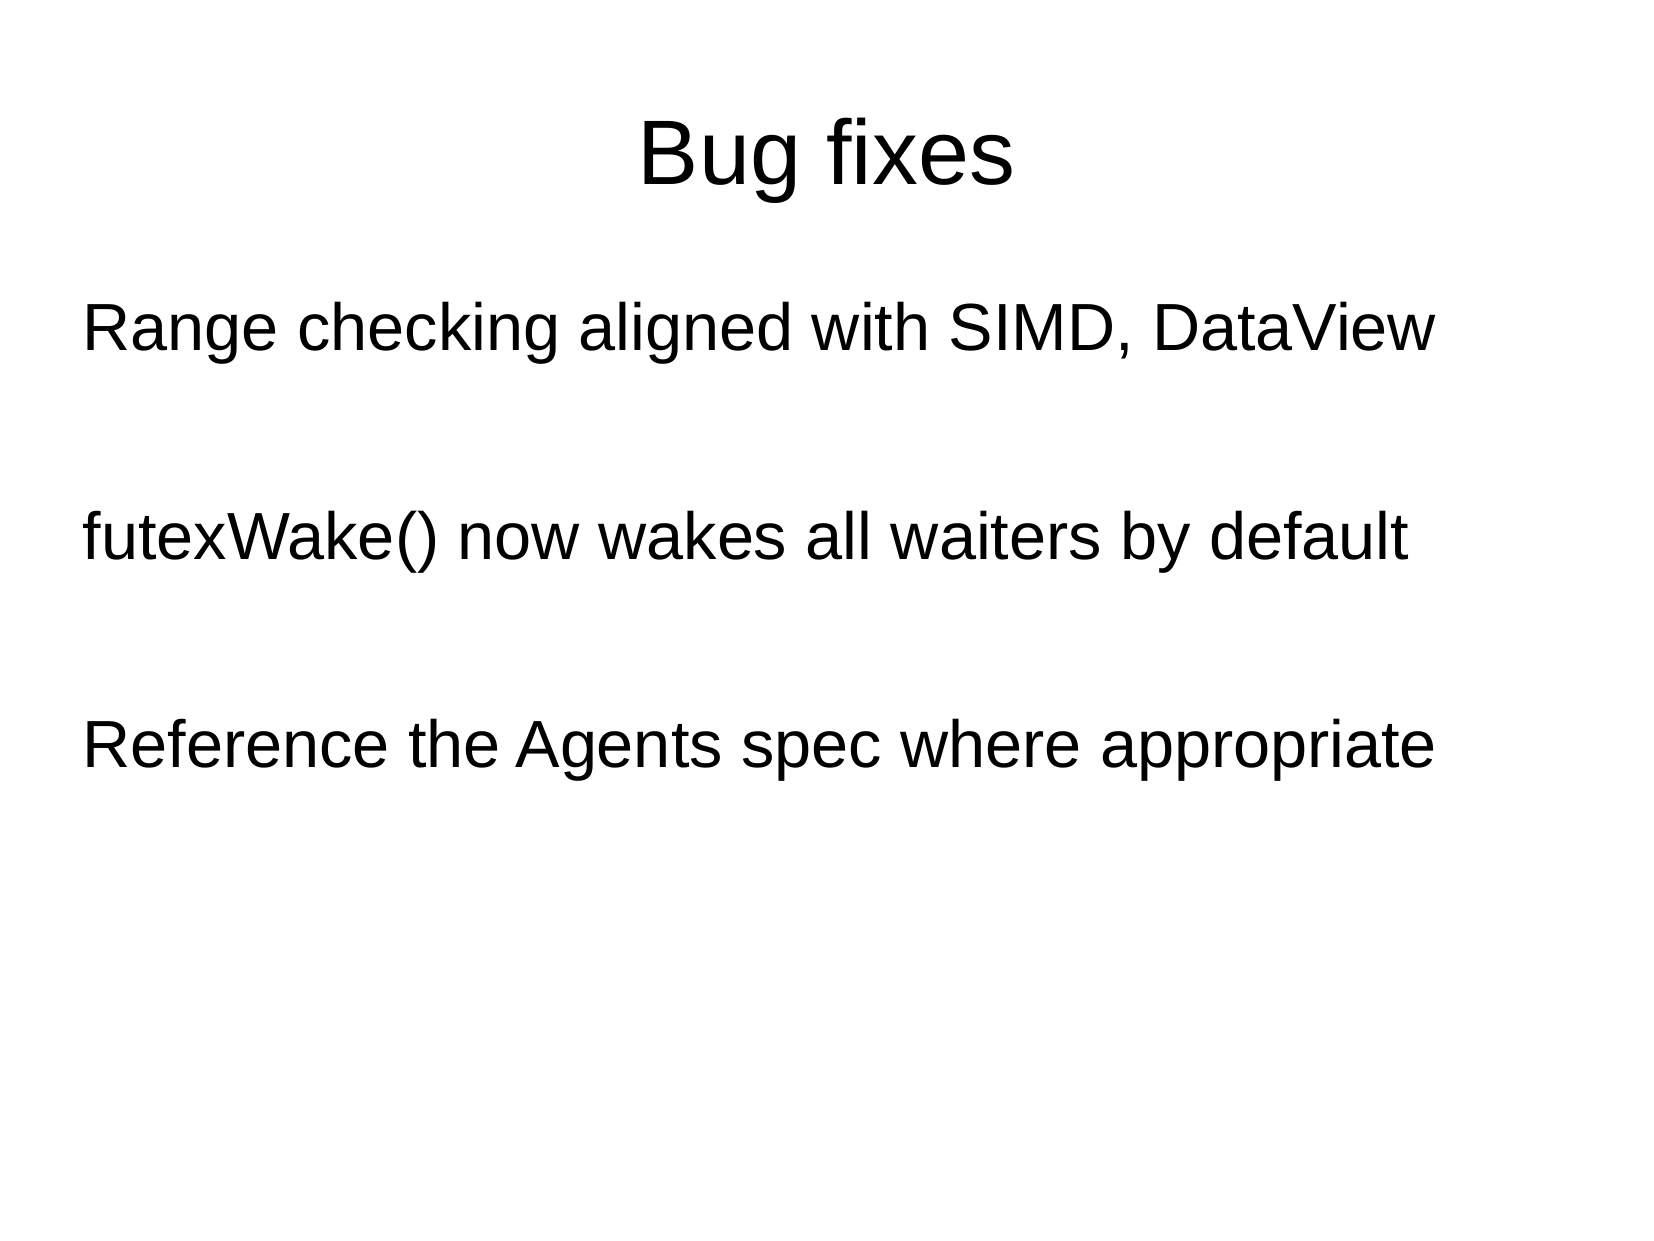

# Bug fixes
Range checking aligned with SIMD, DataView
futexWake() now wakes all waiters by default
Reference the Agents spec where appropriate